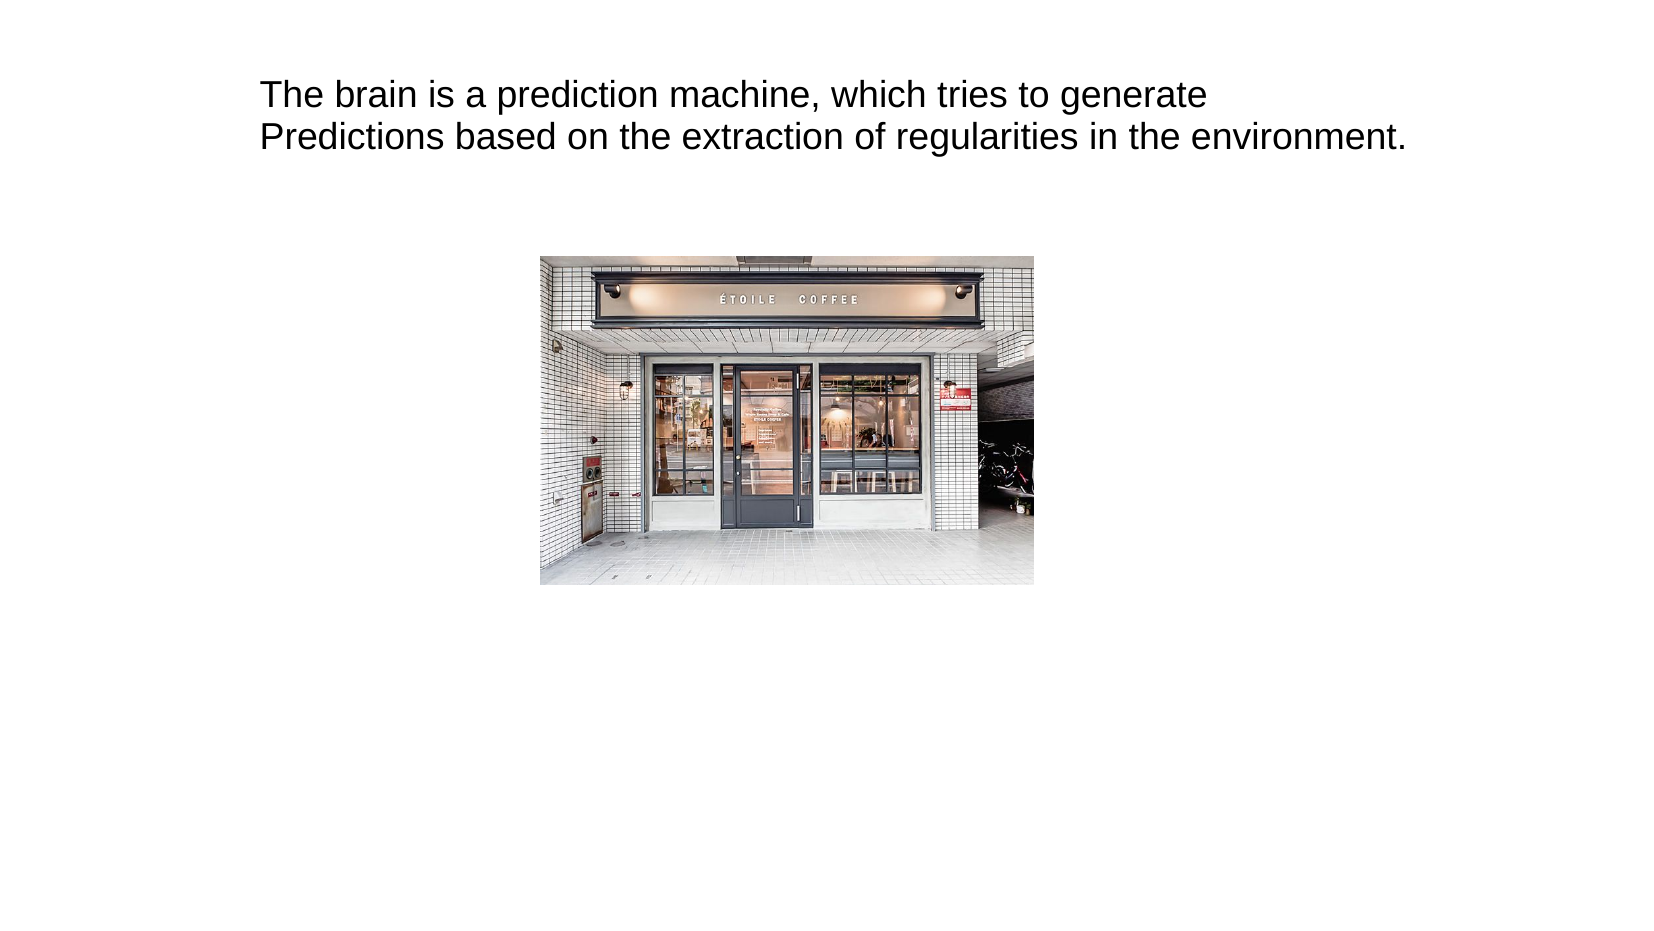

The brain is a prediction machine, which tries to generate
Predictions based on the extraction of regularities in the environment.